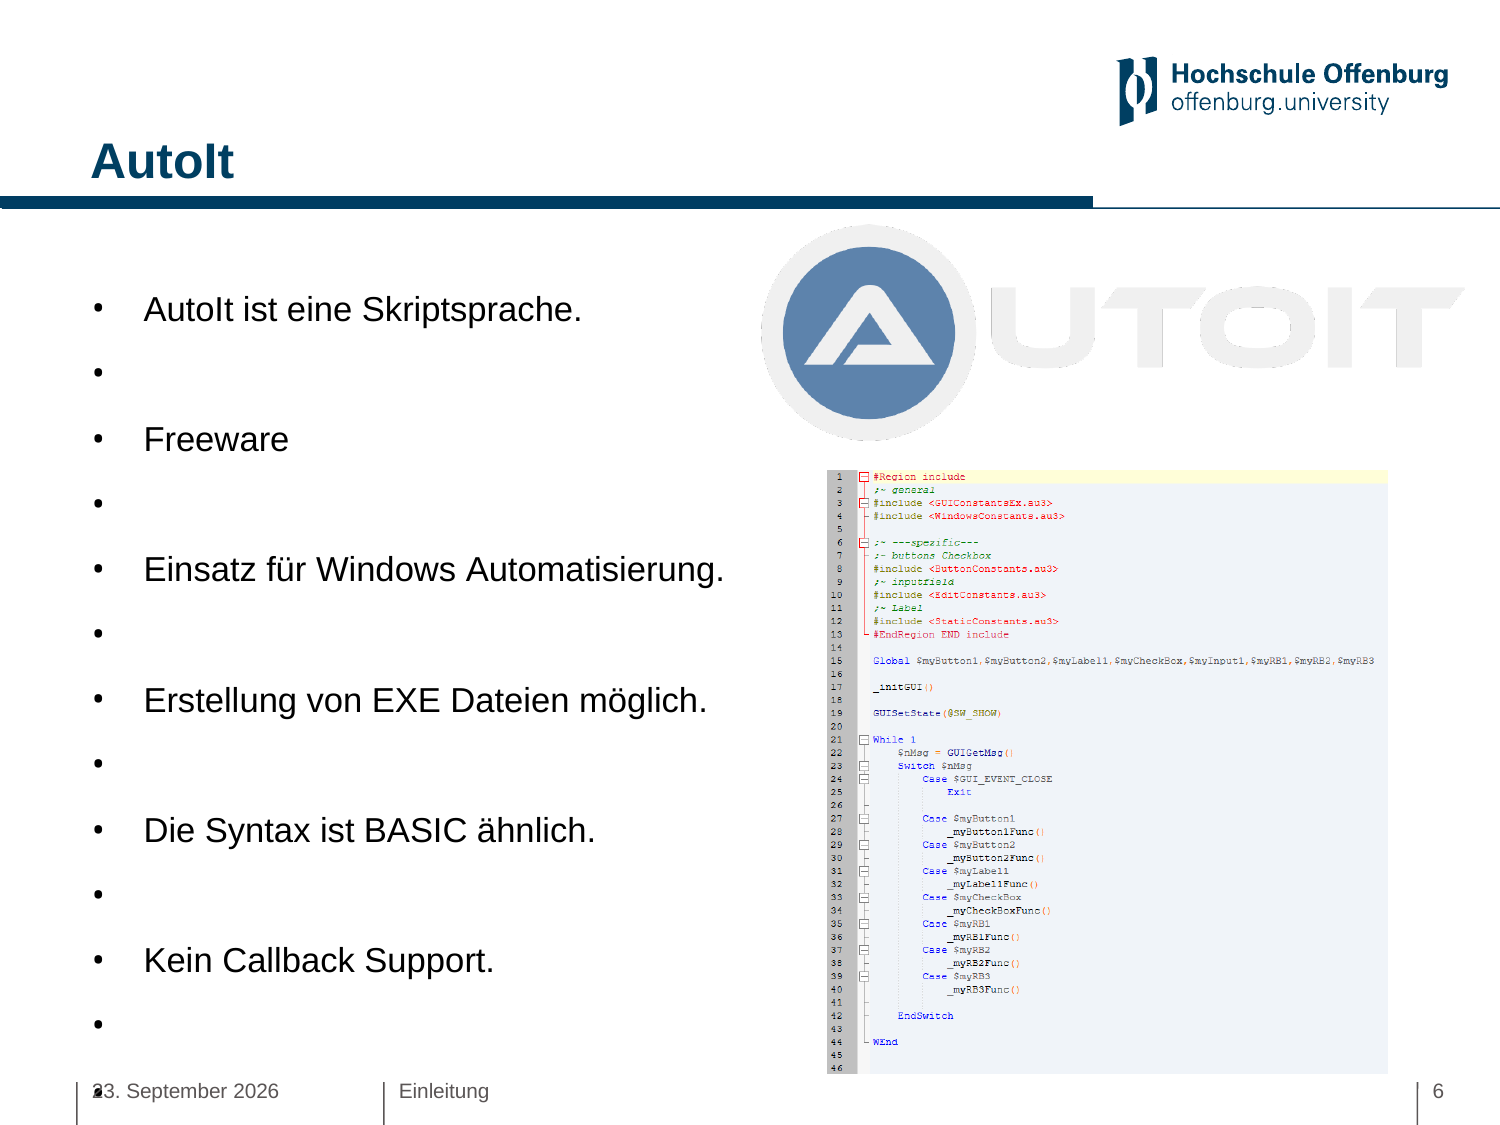

AutoIt
# AutoIt ist eine Skriptsprache.
Freeware
Einsatz für Windows Automatisierung.
Erstellung von EXE Dateien möglich.
Die Syntax ist BASIC ähnlich.
Kein Callback Support.
Einleitung